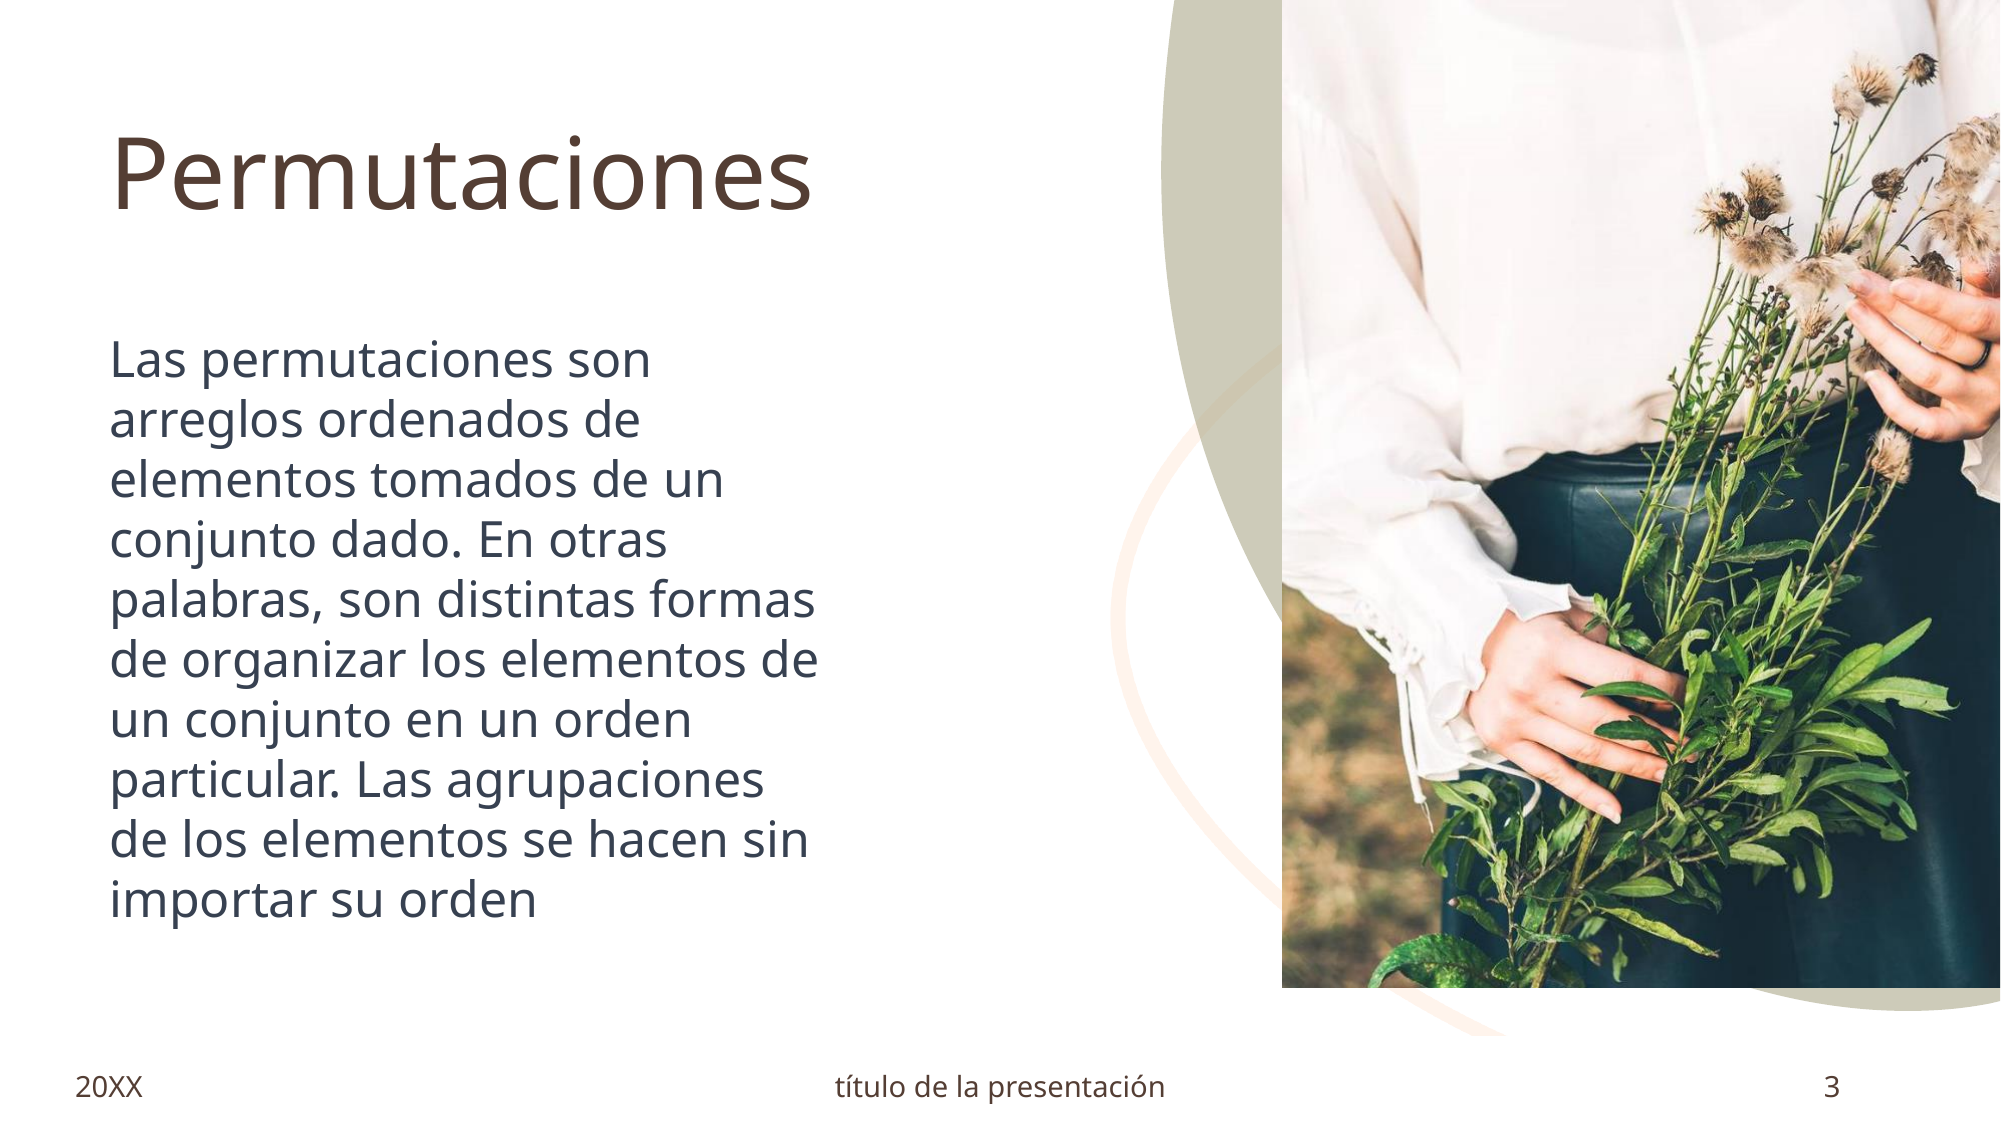

# Permutaciones
Las permutaciones son arreglos ordenados de elementos tomados de un conjunto dado. En otras palabras, son distintas formas de organizar los elementos de un conjunto en un orden particular. Las agrupaciones de los elementos se hacen sin importar su orden
20XX
título de la presentación